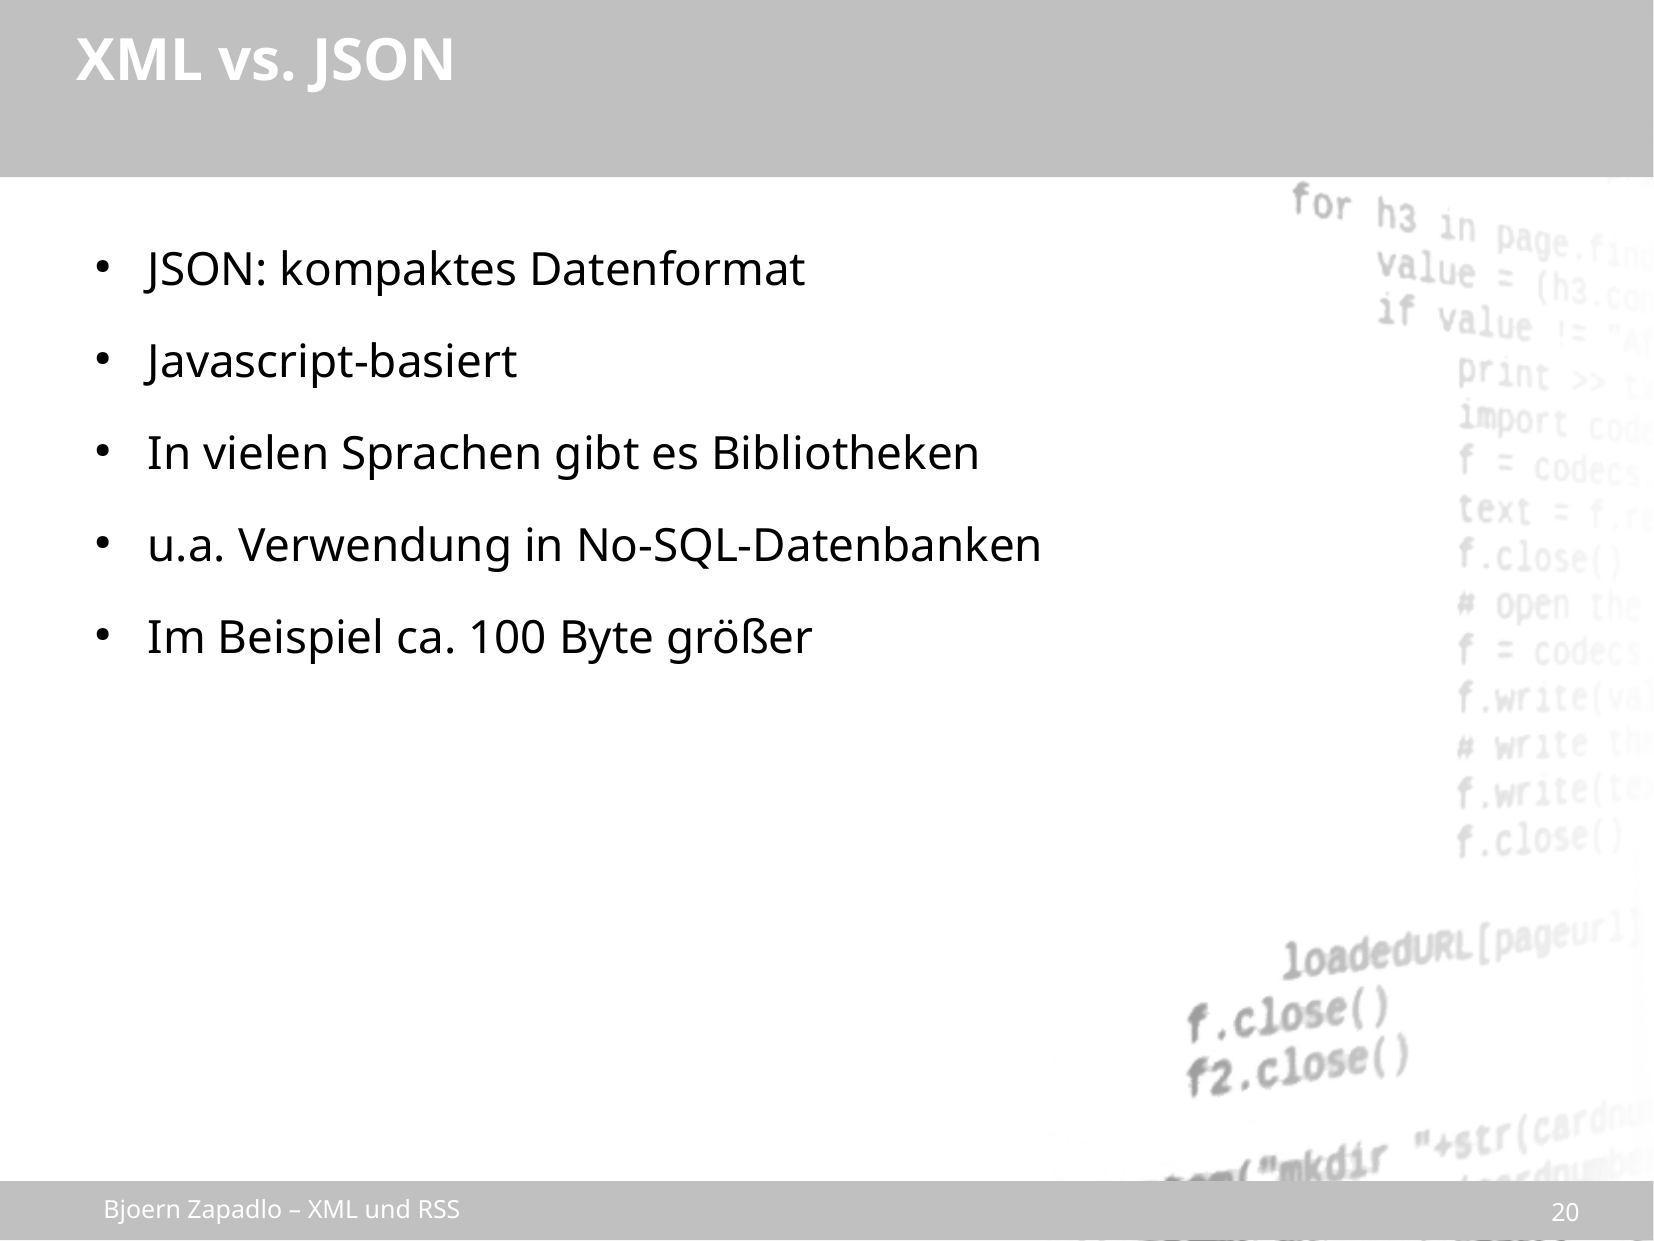

# XML vs. JSON
JSON: kompaktes Datenformat
Javascript-basiert
In vielen Sprachen gibt es Bibliotheken
u.a. Verwendung in No-SQL-Datenbanken
Im Beispiel ca. 100 Byte größer